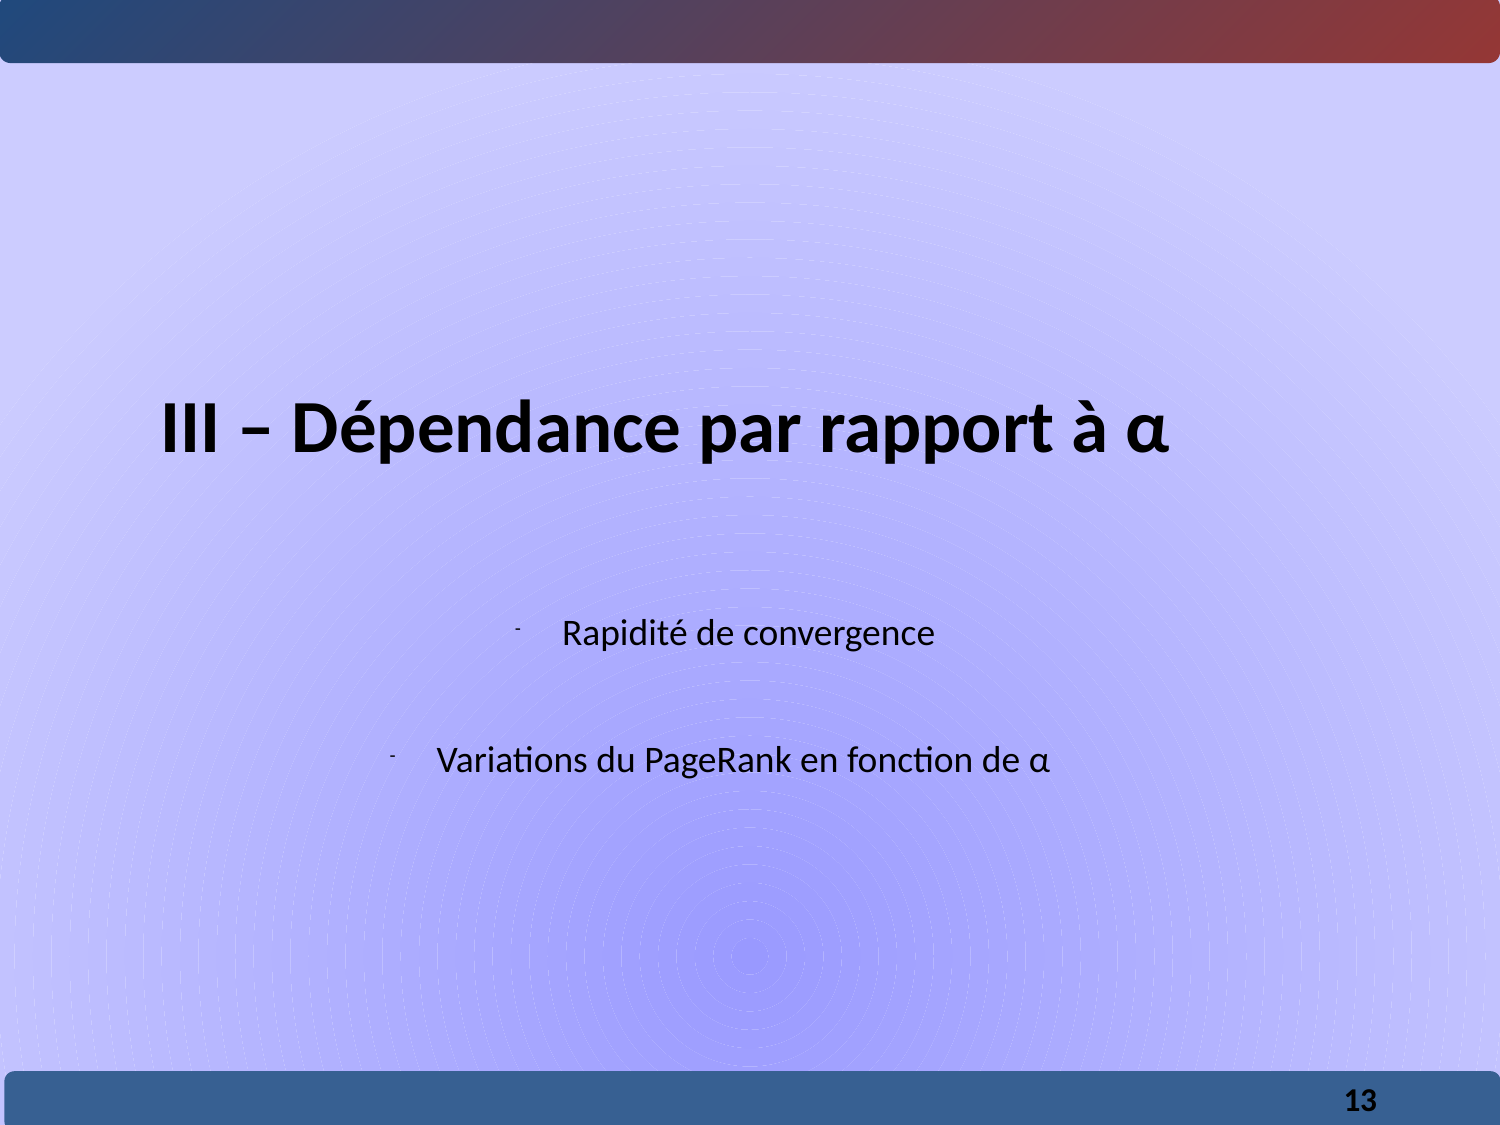

III – Dépendance par rapport à α
Rapidité de convergence
Variations du PageRank en fonction de α